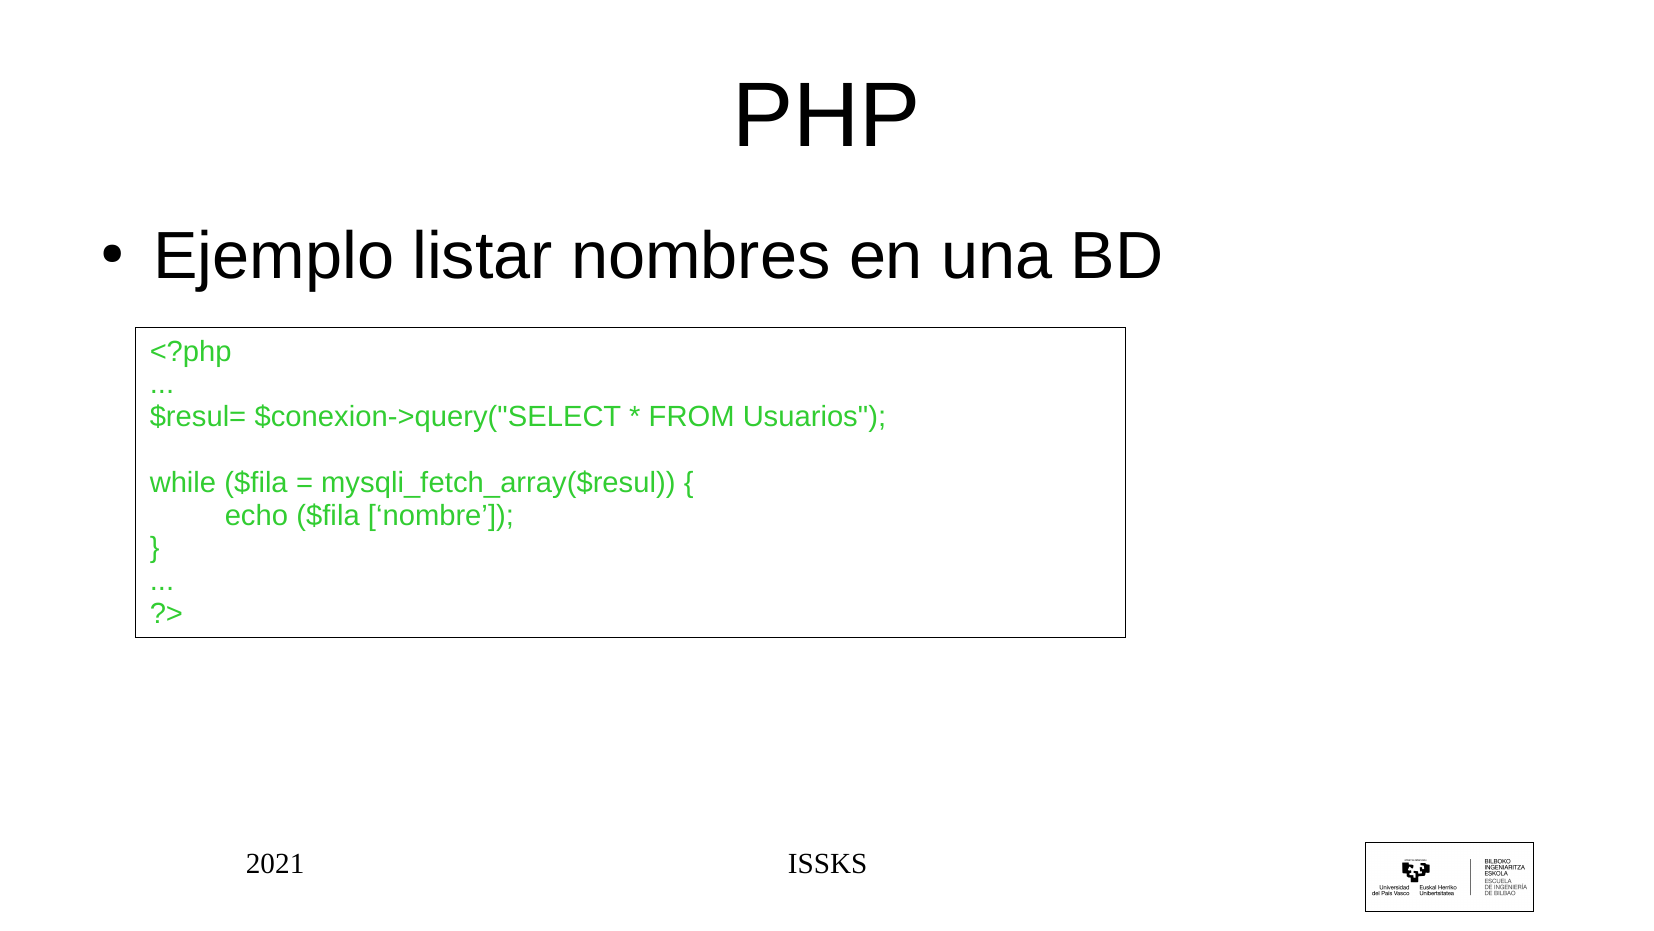

# PHP
Ejemplo listar nombres en una BD
<?php
...
$resul= $conexion->query("SELECT * FROM Usuarios");
while ($fila = mysqli_fetch_array($resul)) {
	echo ($fila [‘nombre’]);
}
...
?>